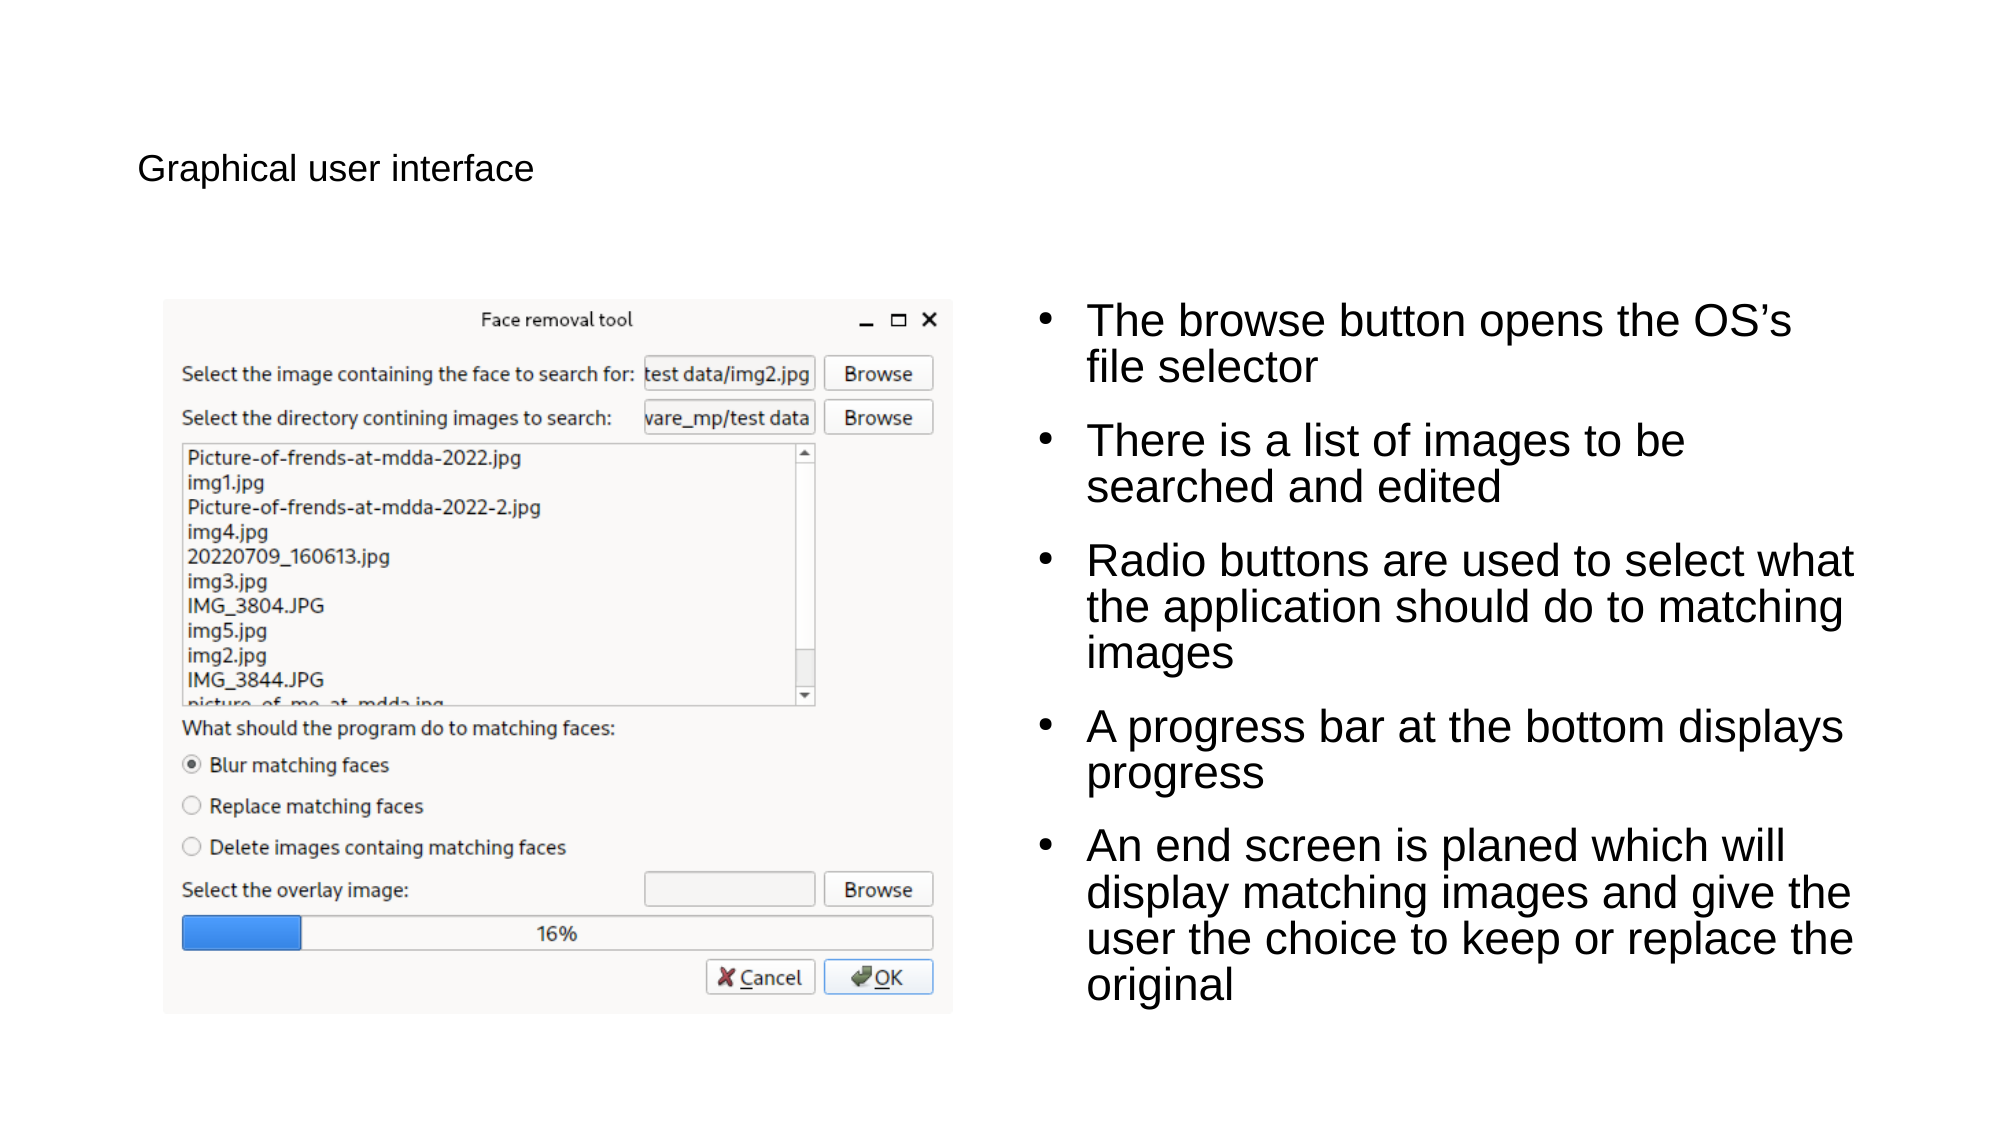

# Graphical user interface
The browse button opens the OS’s file selector
There is a list of images to be searched and edited
Radio buttons are used to select what the application should do to matching images
A progress bar at the bottom displays progress
An end screen is planed which will display matching images and give the user the choice to keep or replace the original